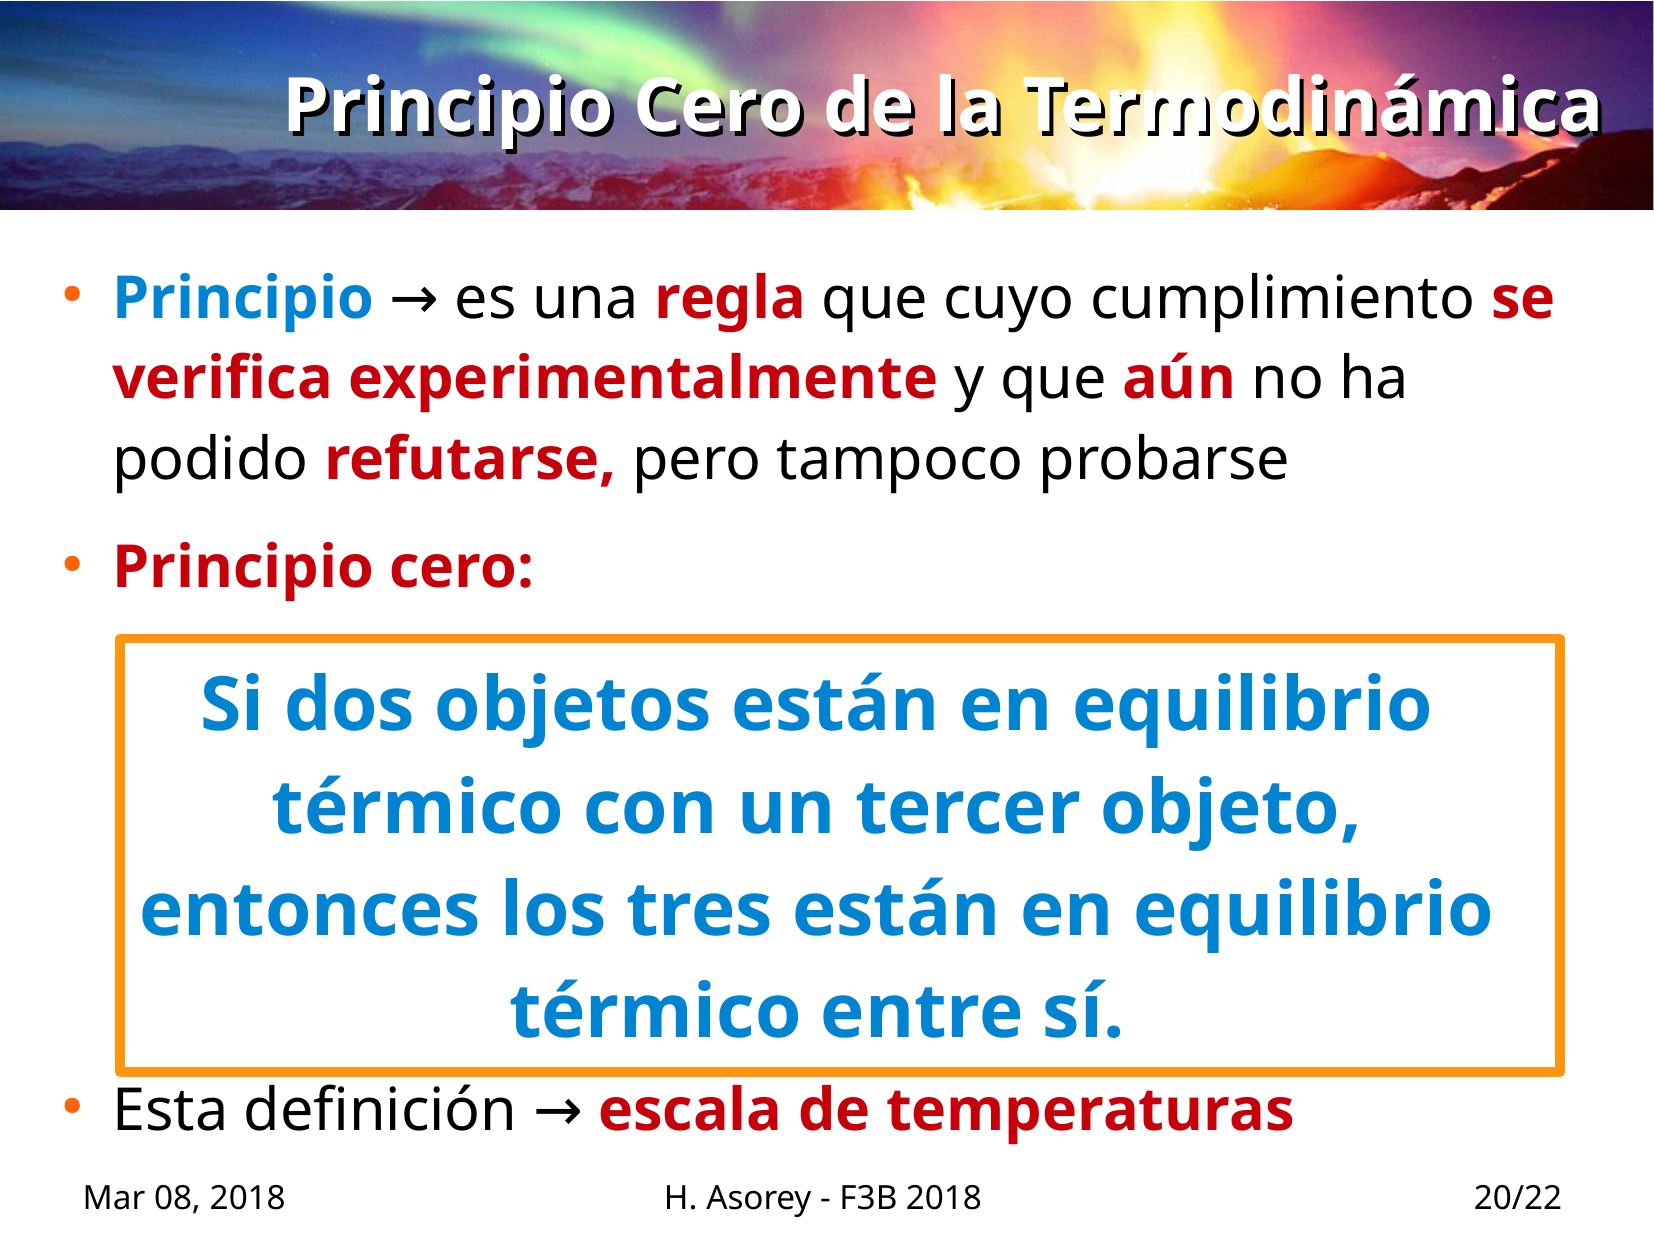

# Principio Cero de la Termodinámica
Principio → es una regla que cuyo cumplimiento se verifica experimentalmente y que aún no ha podido refutarse, pero tampoco probarse
Principio cero:
Esta definición → escala de temperaturas
Si dos objetos están en equilibrio térmico con un tercer objeto, entonces los tres están en equilibrio térmico entre sí.
Mar 08, 2018
H. Asorey - F3B 2018
20